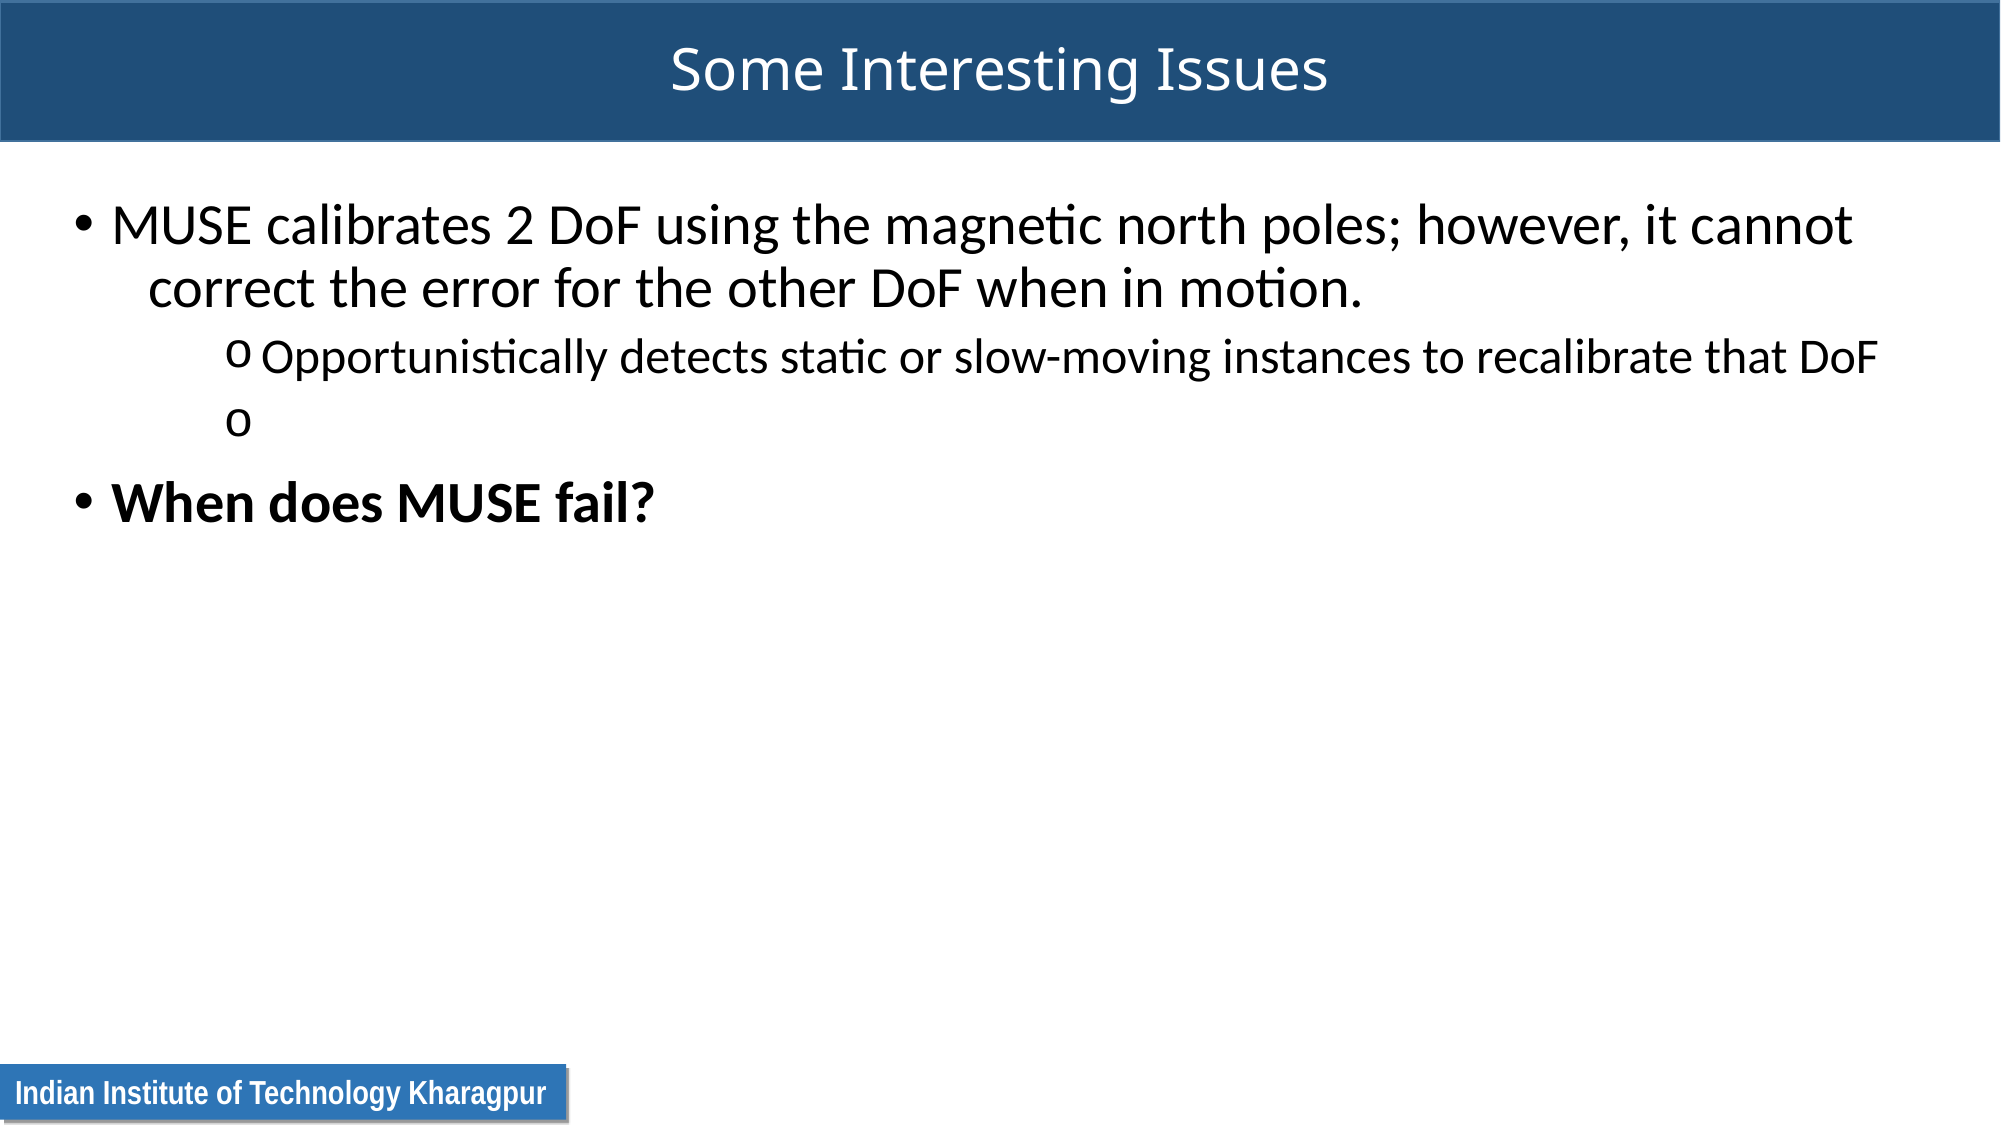

Some Interesting Issues
# MUSE calibrates 2 DoF using the magnetic north poles; however, it cannot correct the error for the other DoF when in motion.
Opportunistically detects static or slow-moving instances to recalibrate that DoF
When does MUSE fail?